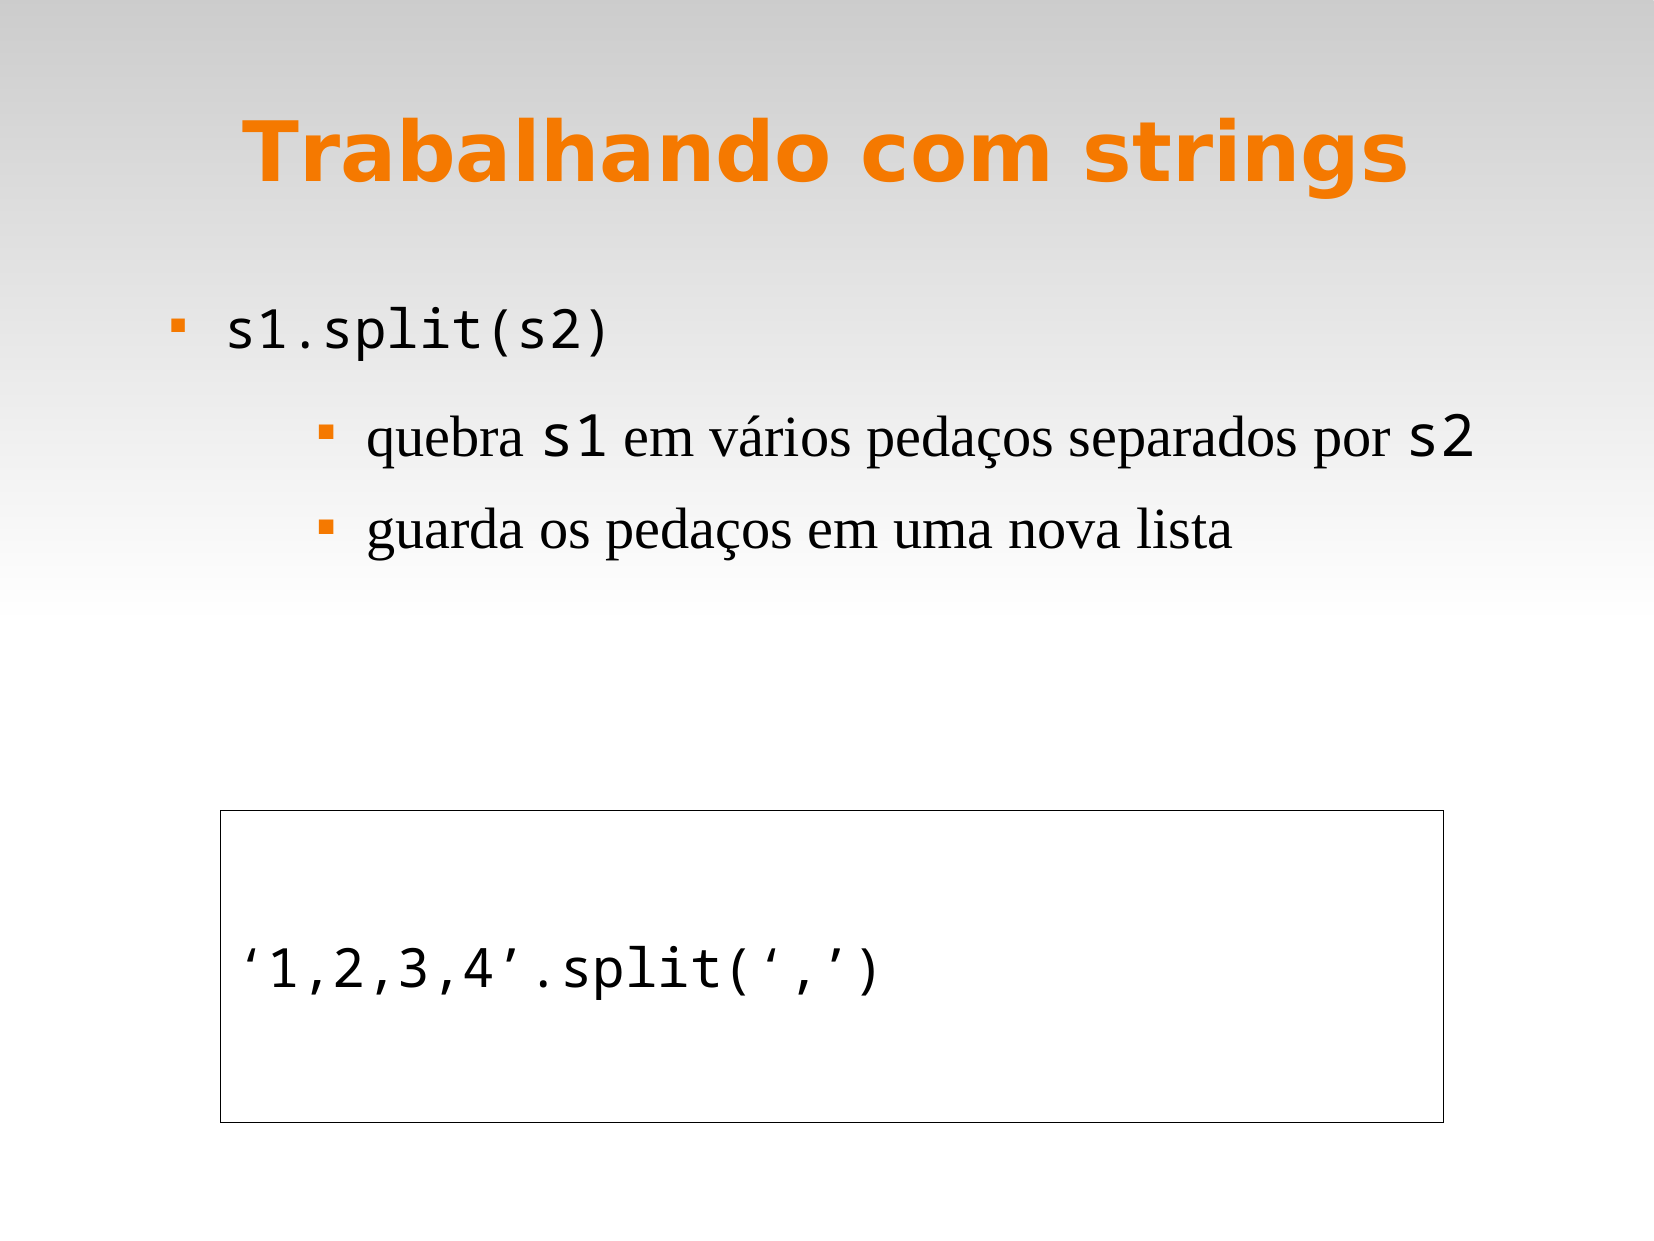

# Trabalhando com strings
s1.split(s2)
quebra s1 em vários pedaços separados por s2
guarda os pedaços em uma nova lista
‘1,2,3,4’.split(‘,’)